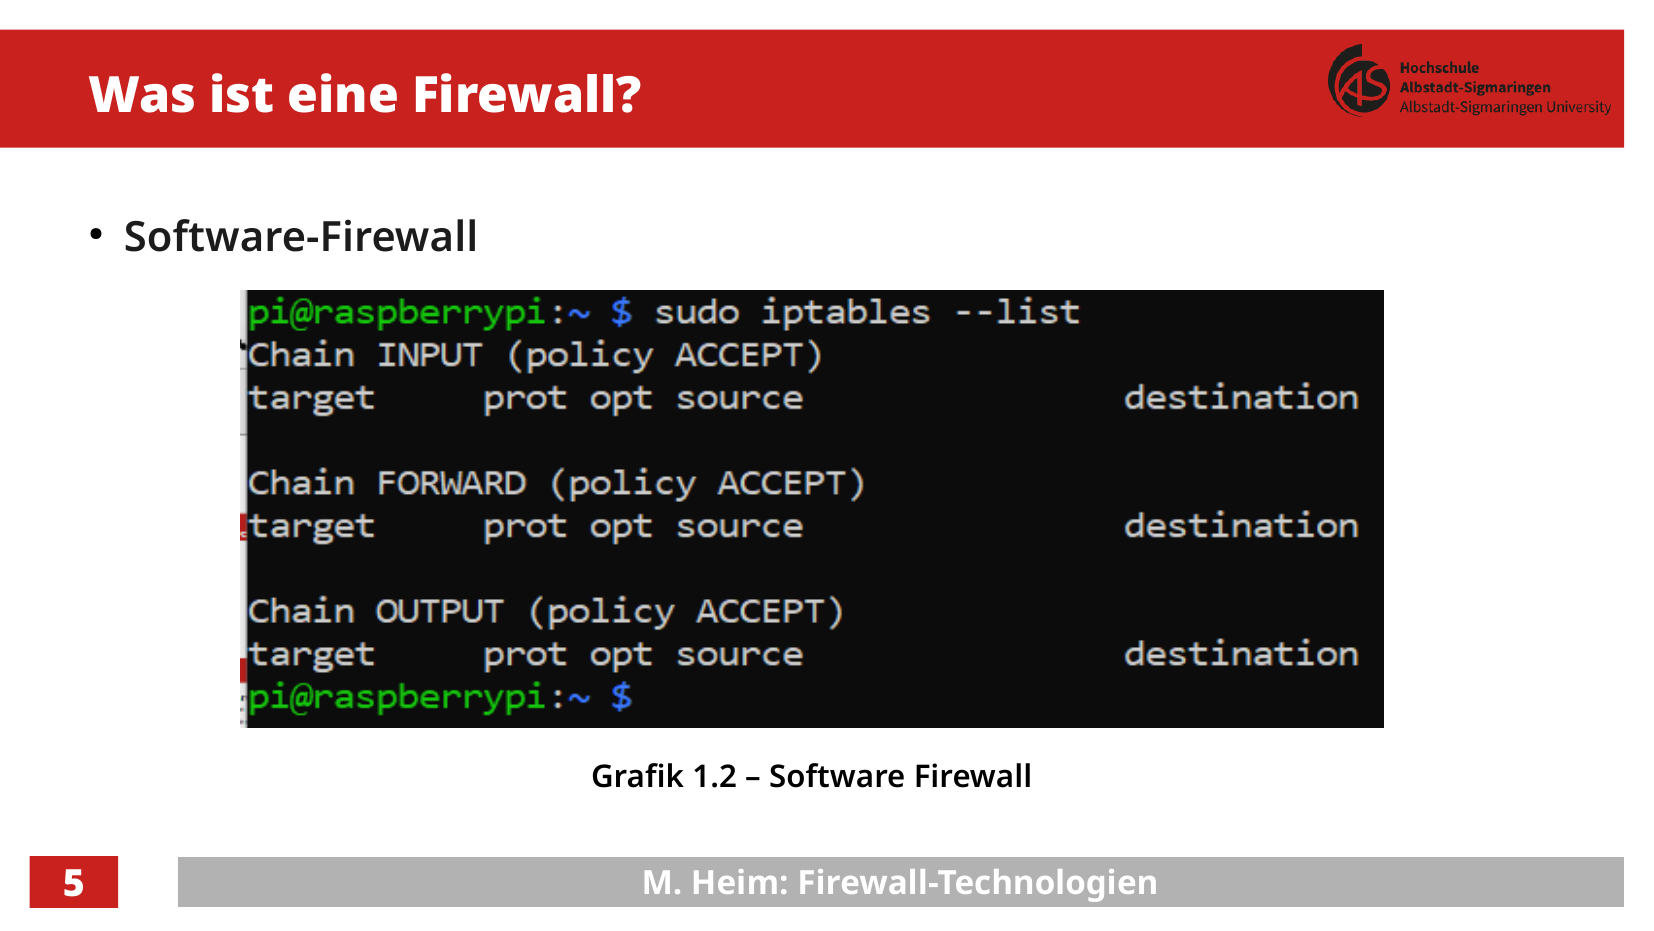

Was ist eine Firewall?
# Software-Firewall
Grafik 1.2 – Software Firewall
5